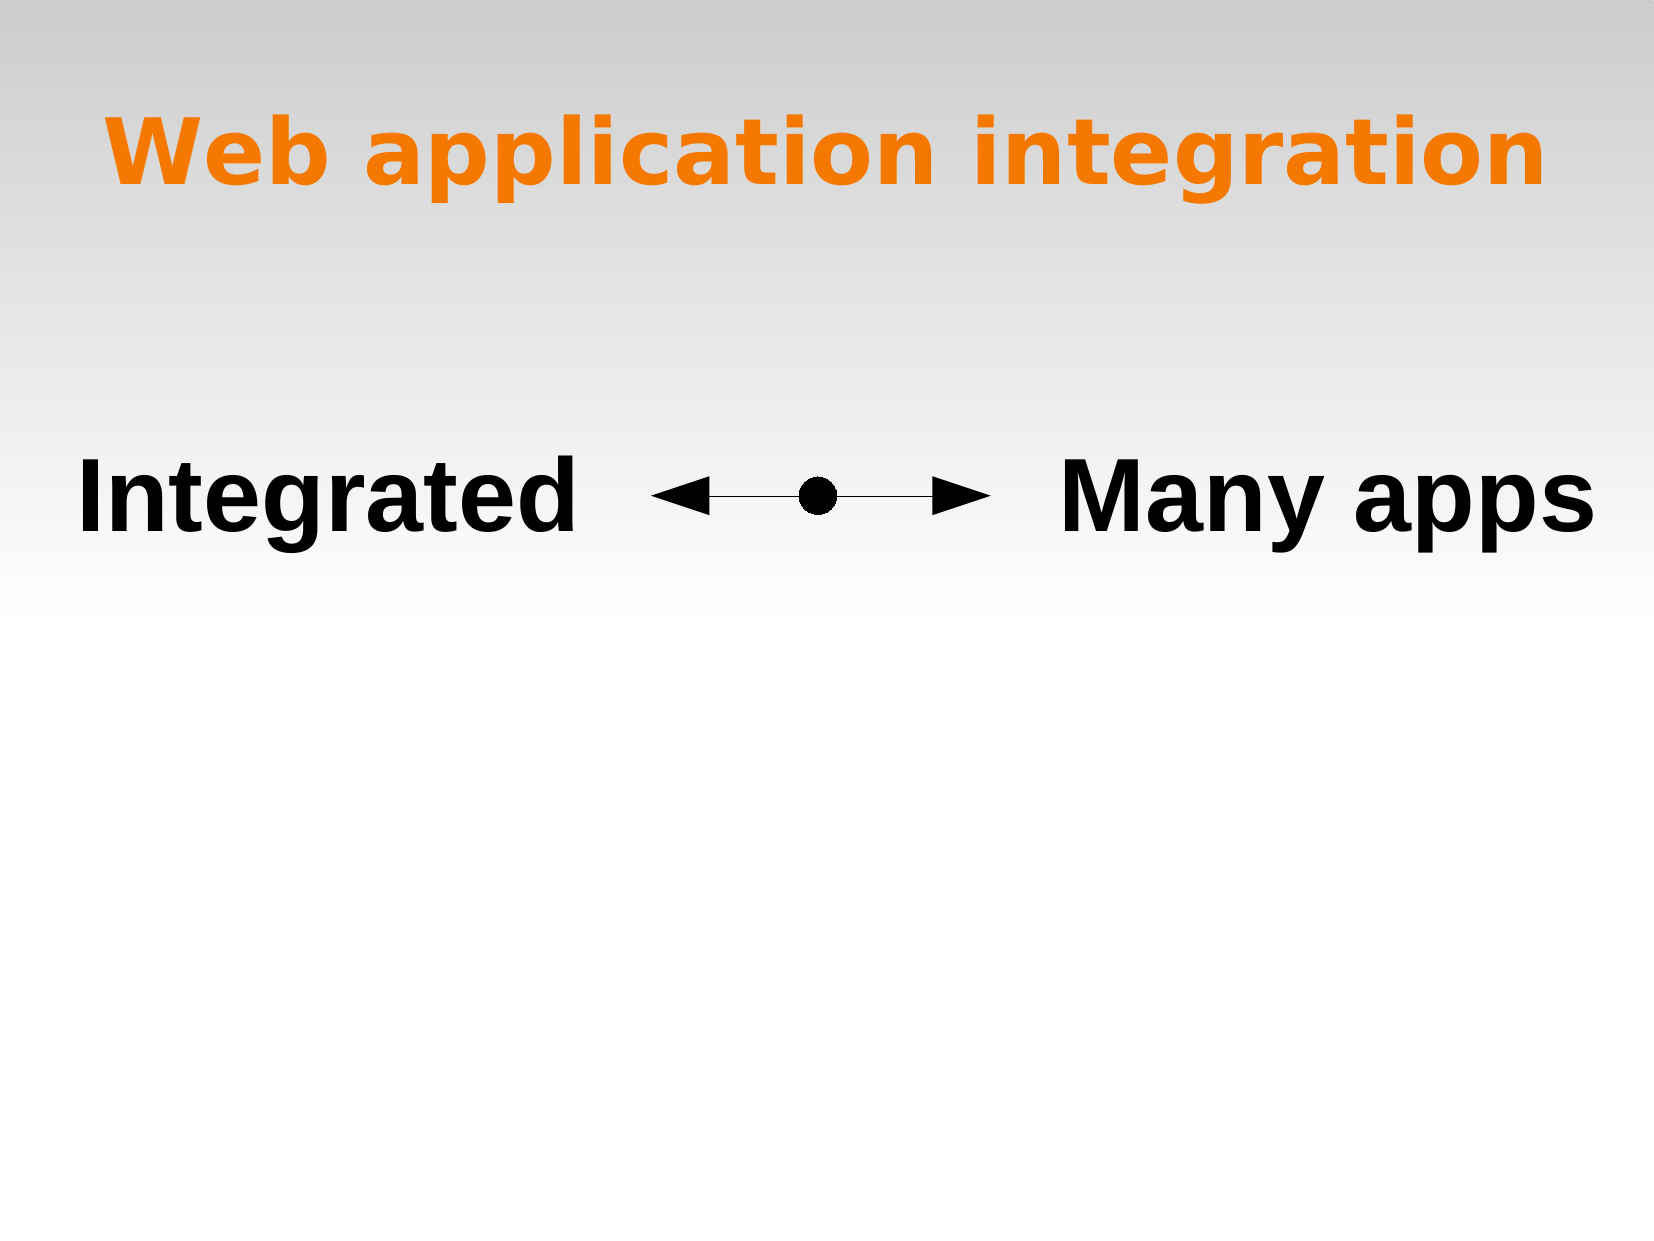

# Web application integration
Integrated
Many apps